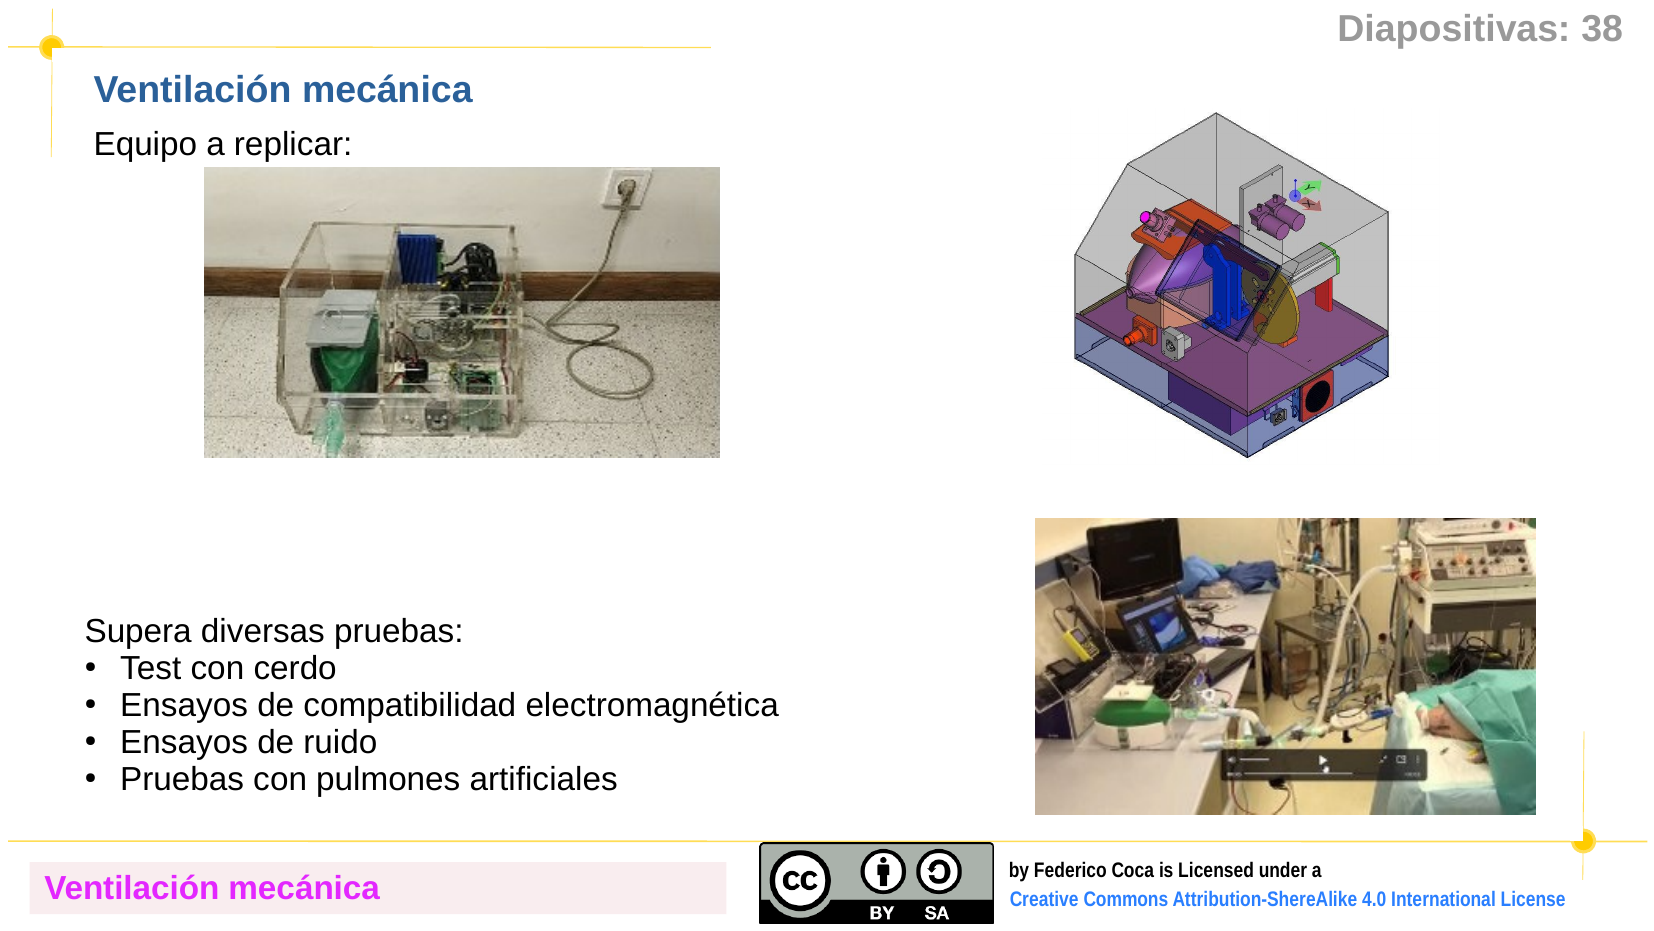

Diapositivas: 38
Ventilación mecánica
Equipo a replicar:
Supera diversas pruebas:
Test con cerdo
Ensayos de compatibilidad electromagnética
Ensayos de ruido
Pruebas con pulmones artificiales
Ventilación mecánica